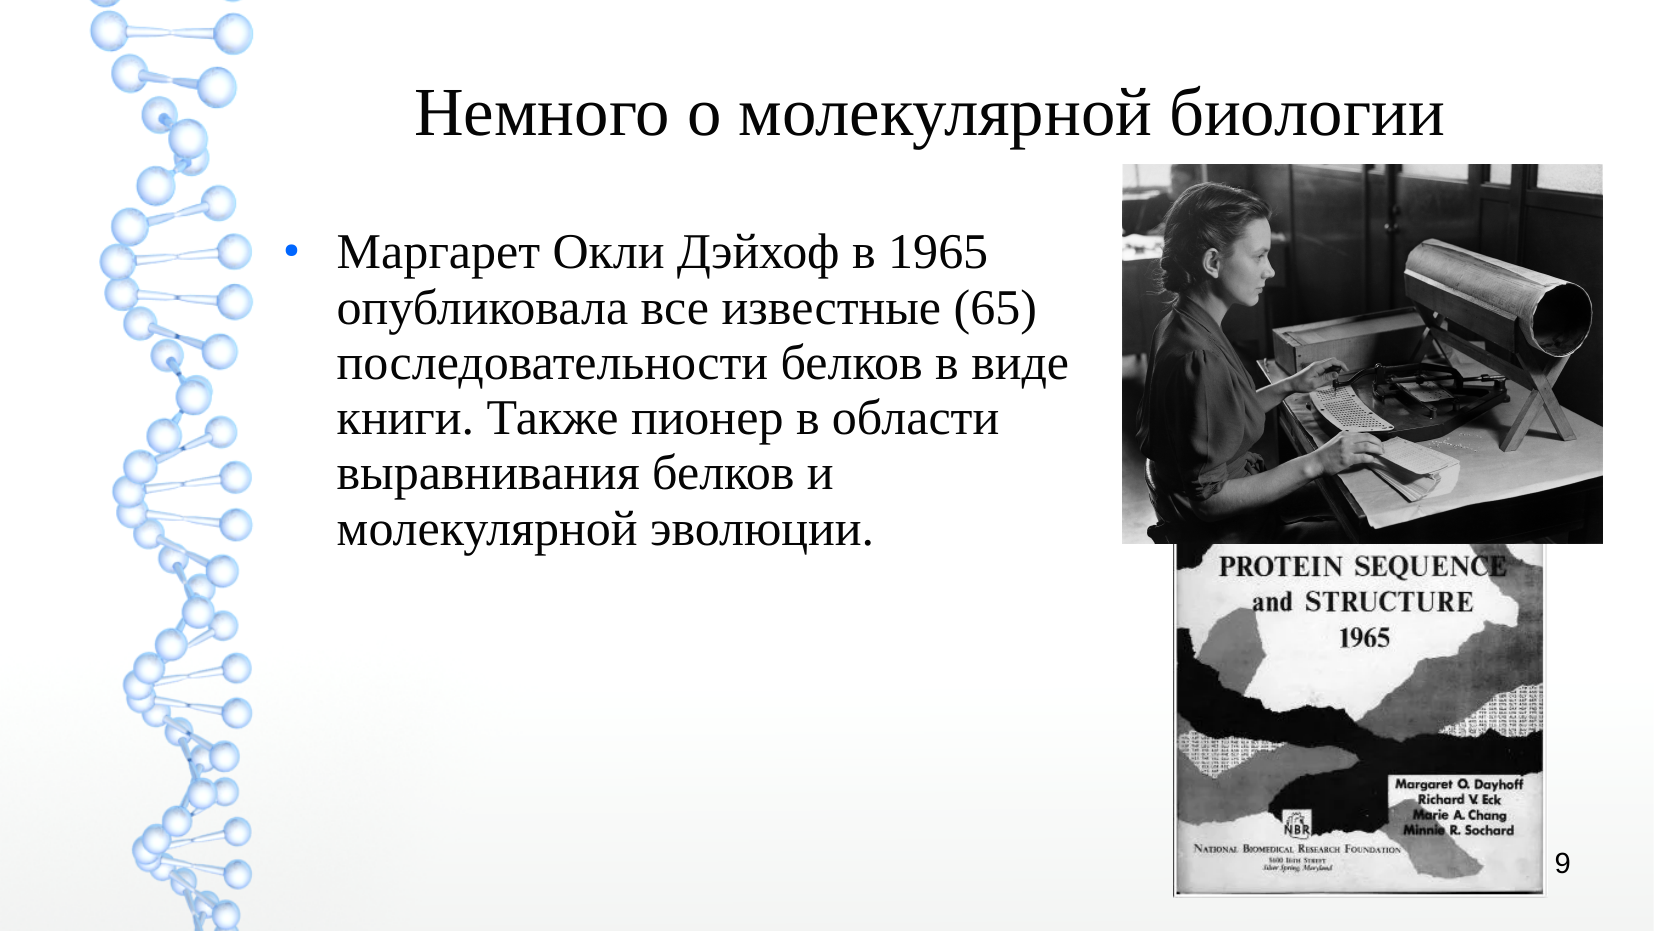

# Немного о молекулярной биологии
Маргарет Окли Дэйхоф в 1965 опубликовала все известные (65) последовательности белков в виде книги. Также пионер в области выравнивания белков и молекулярной эволюции.
9